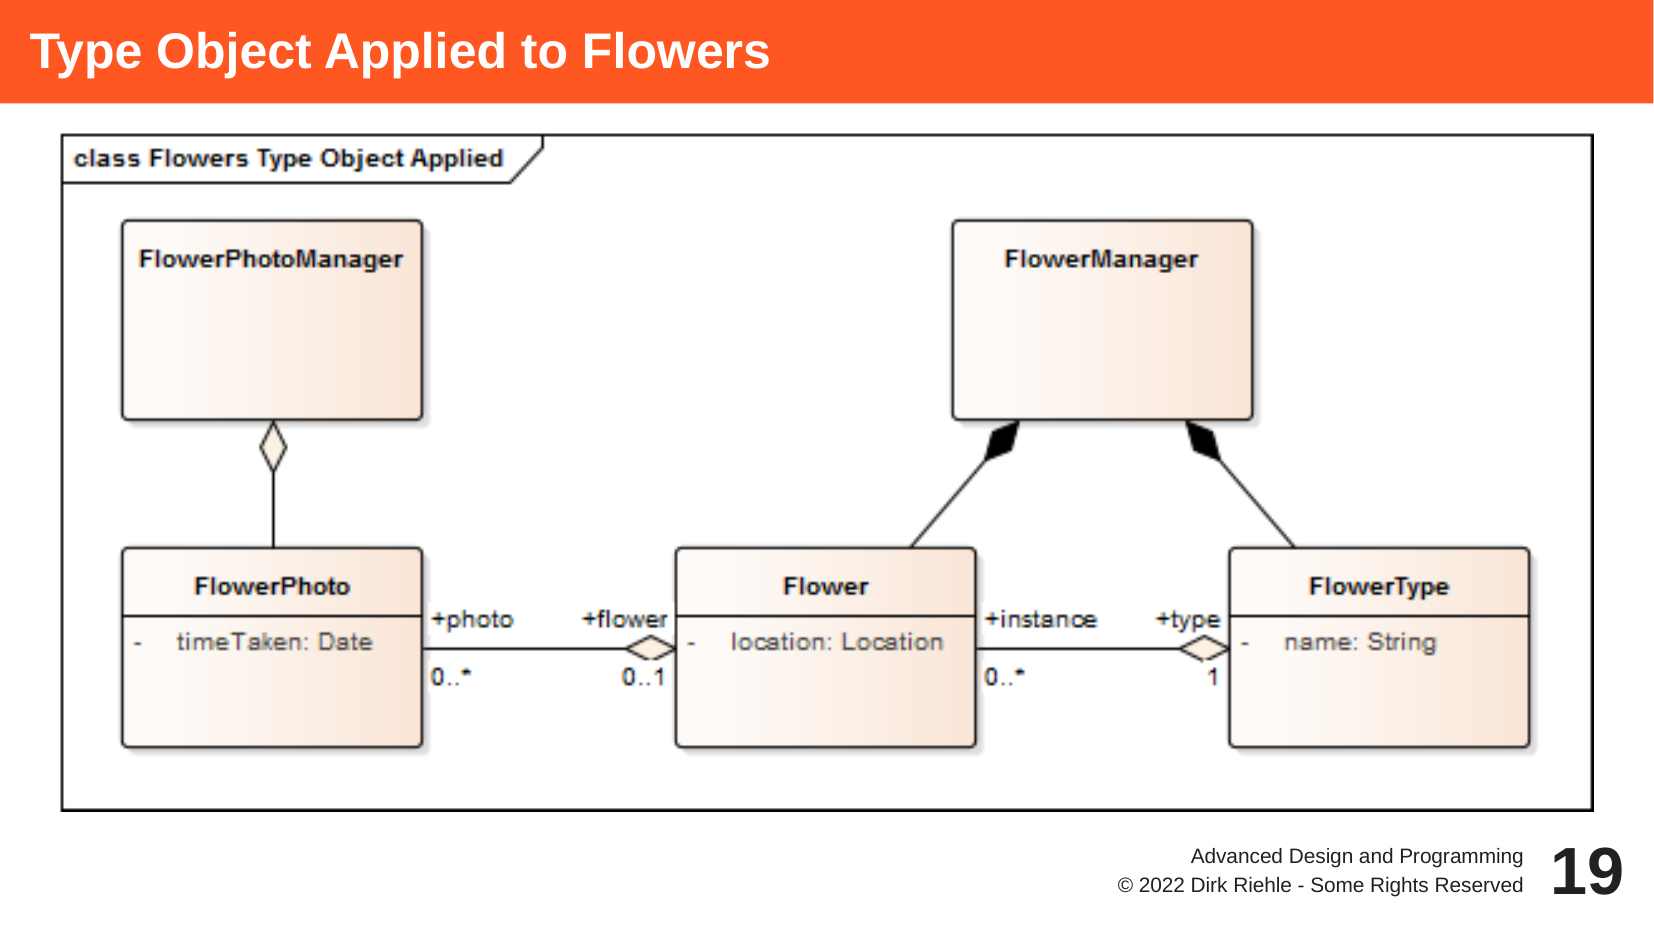

# Type Object Applied to Flowers
Advanced Design and Programming
19
© 2022 Dirk Riehle - Some Rights Reserved